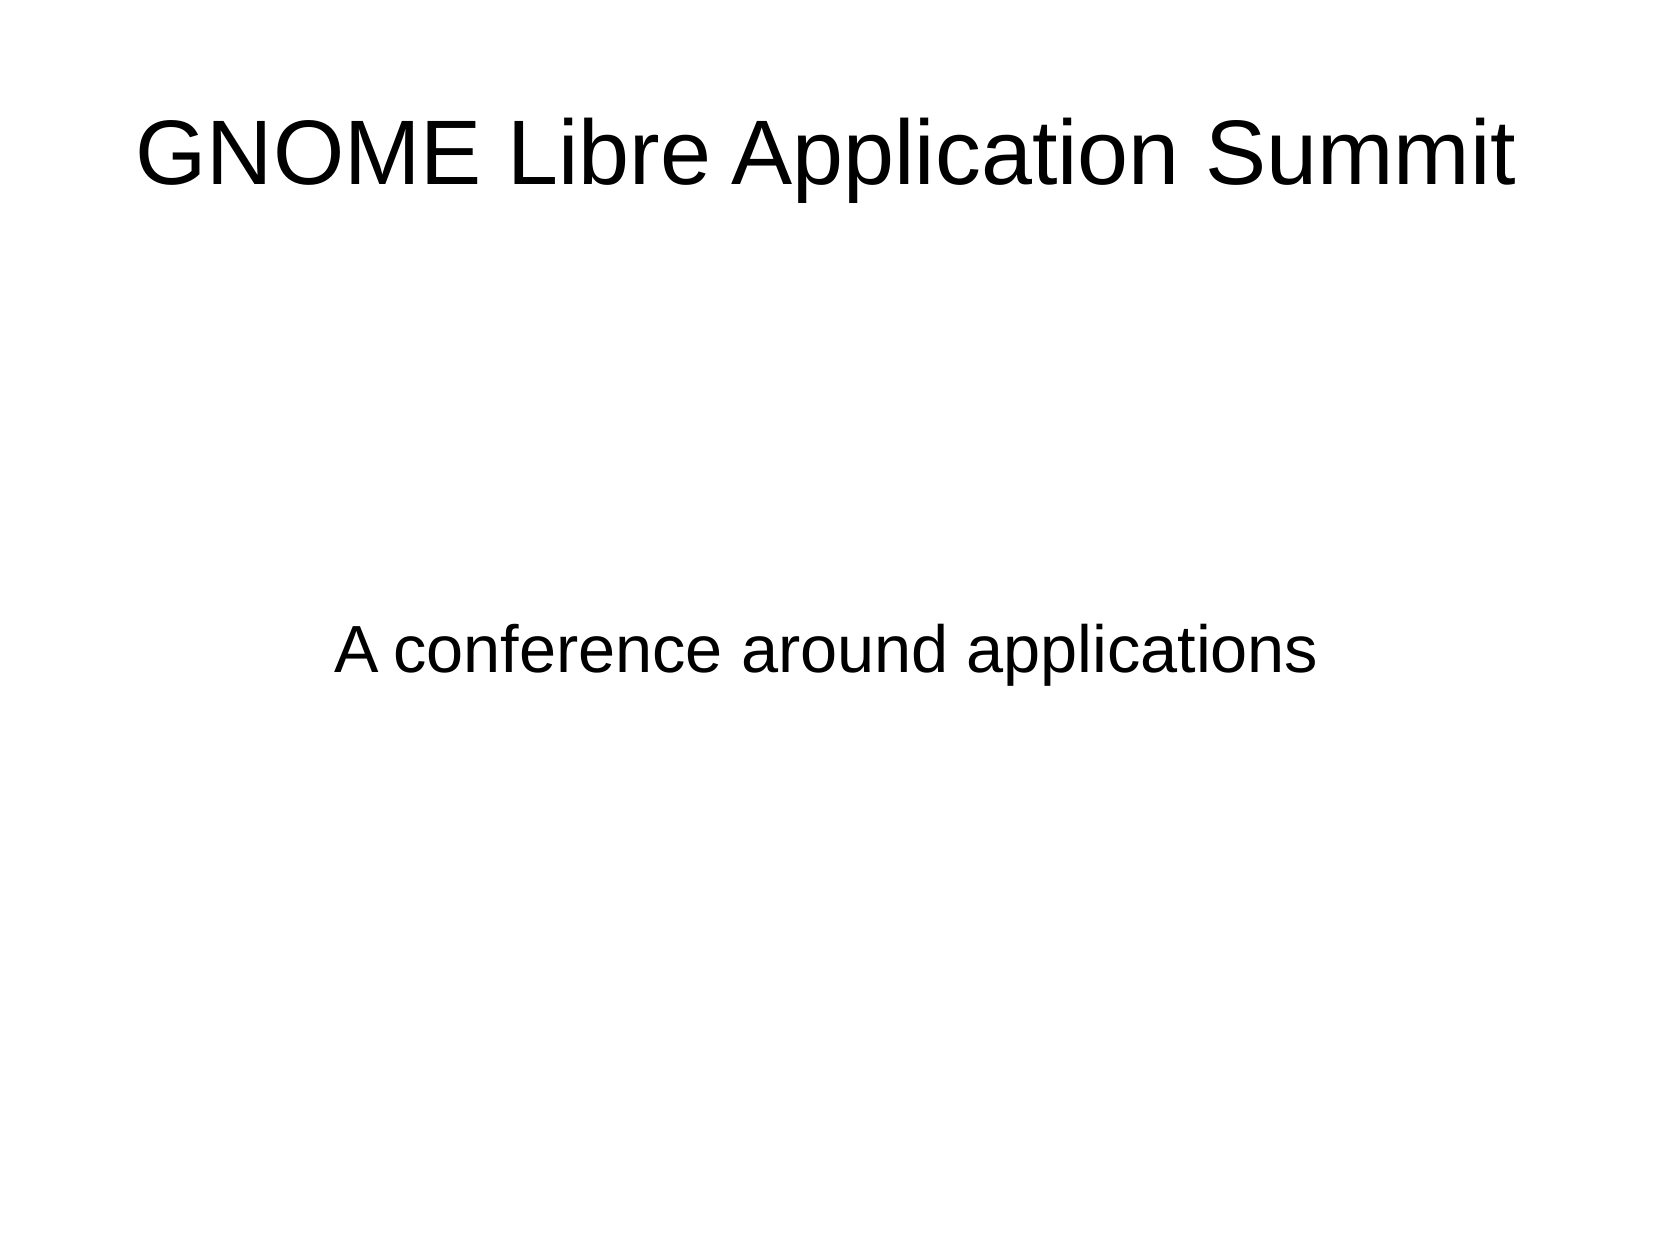

# GNOME Libre Application Summit
A conference around applications